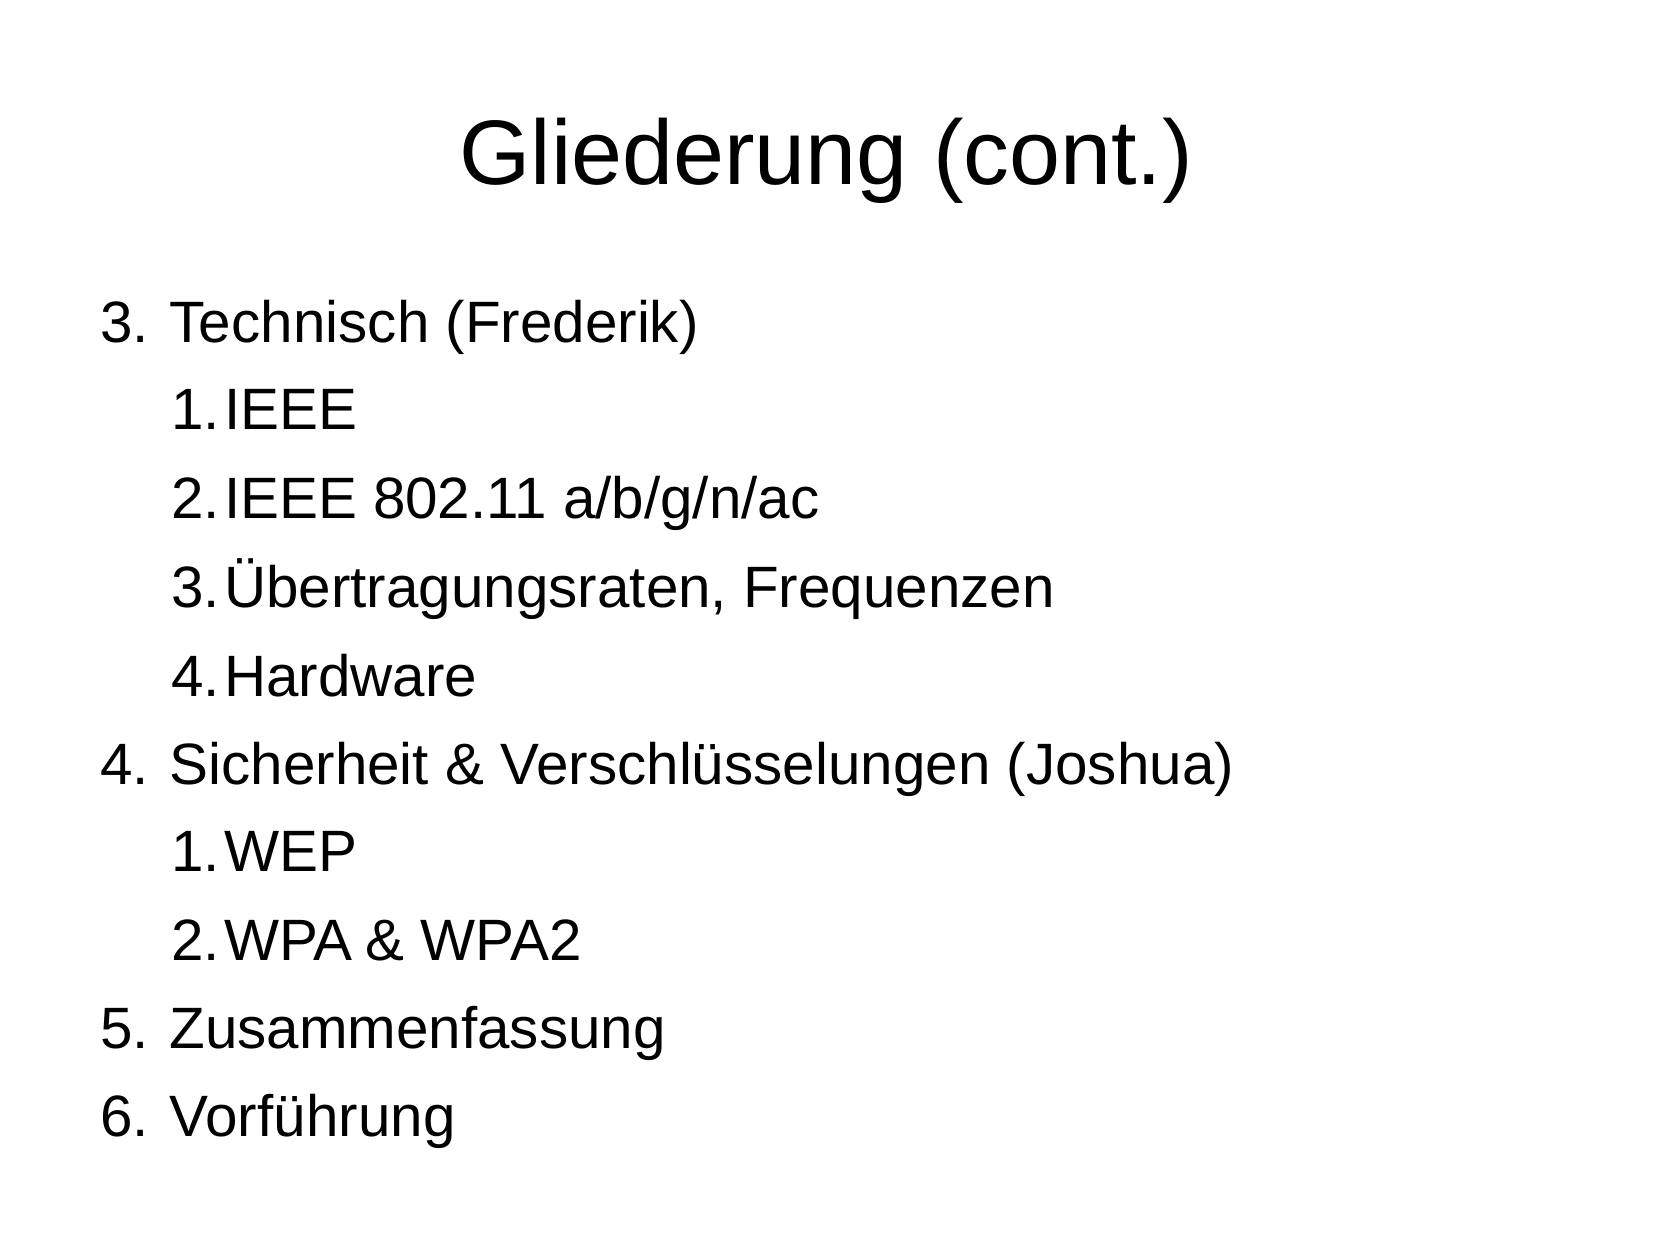

# Gliederung (cont.)
 Technisch (Frederik)
IEEE
IEEE 802.11 a/b/g/n/ac
Übertragungsraten, Frequenzen
Hardware
 Sicherheit & Verschlüsselungen (Joshua)
WEP
WPA & WPA2
 Zusammenfassung
 Vorführung